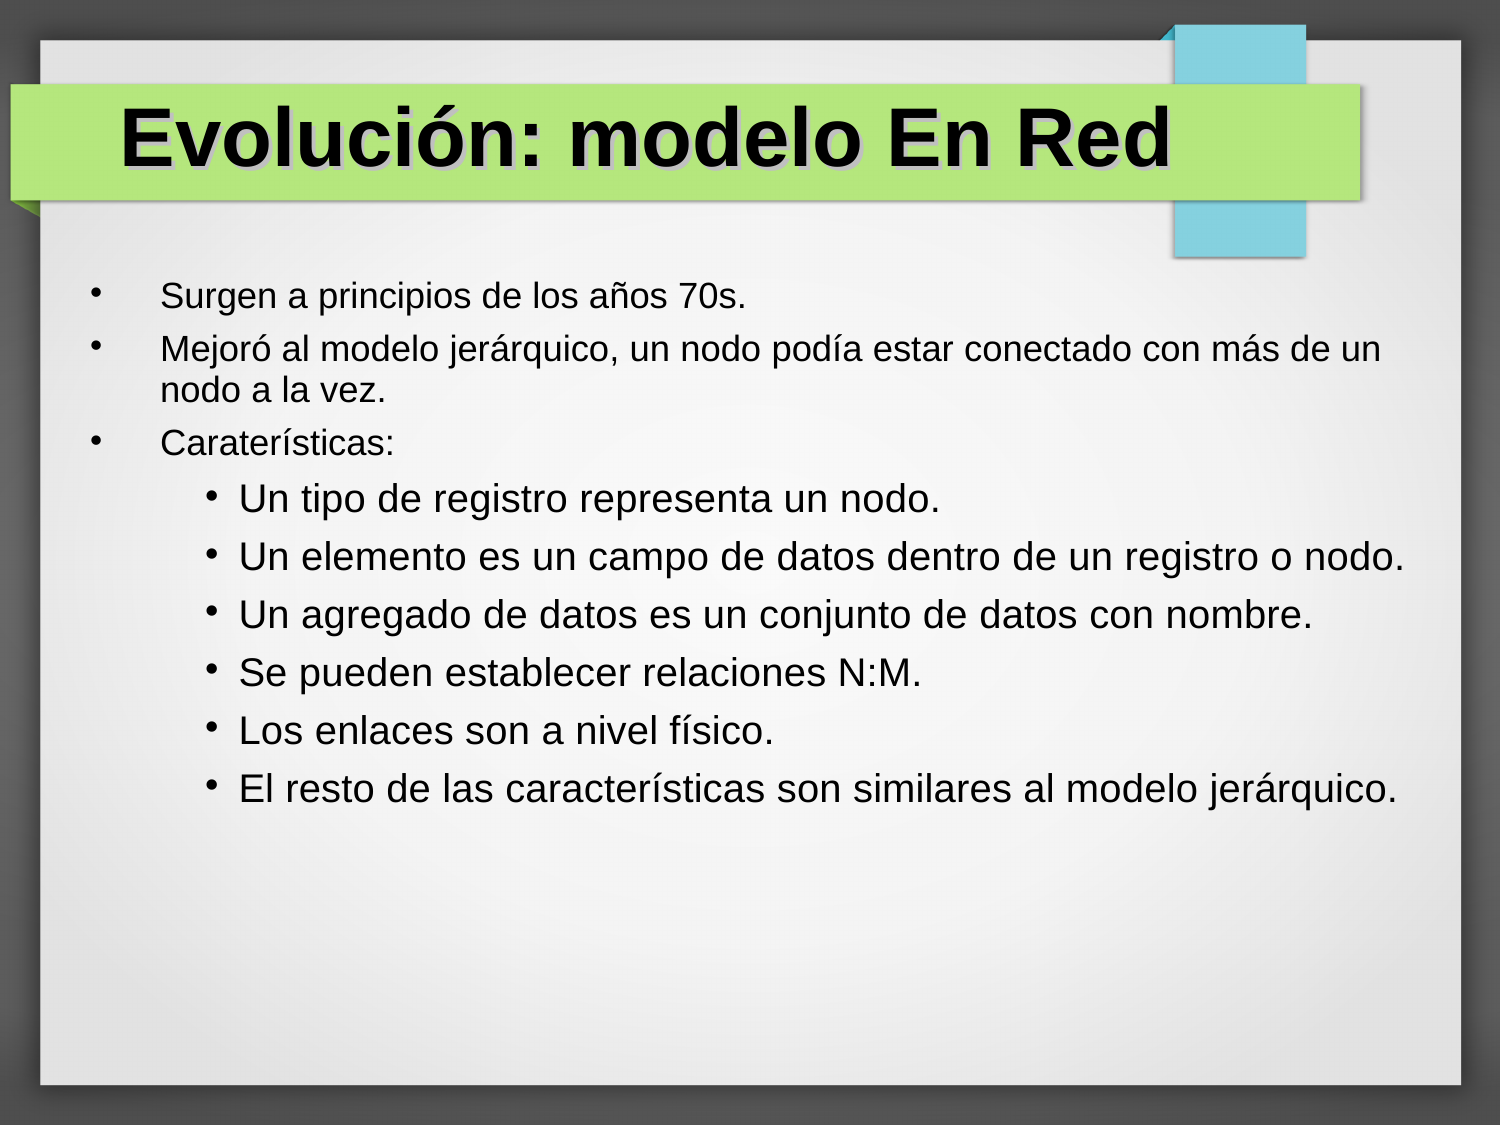

# Evolución: modelo En Red
Surgen a principios de los años 70s.
Mejoró al modelo jerárquico, un nodo podía estar conectado con más de un nodo a la vez.
Caraterísticas:
Un tipo de registro representa un nodo.
Un elemento es un campo de datos dentro de un registro o nodo.
Un agregado de datos es un conjunto de datos con nombre.
Se pueden establecer relaciones N:M.
Los enlaces son a nivel físico.
El resto de las características son similares al modelo jerárquico.